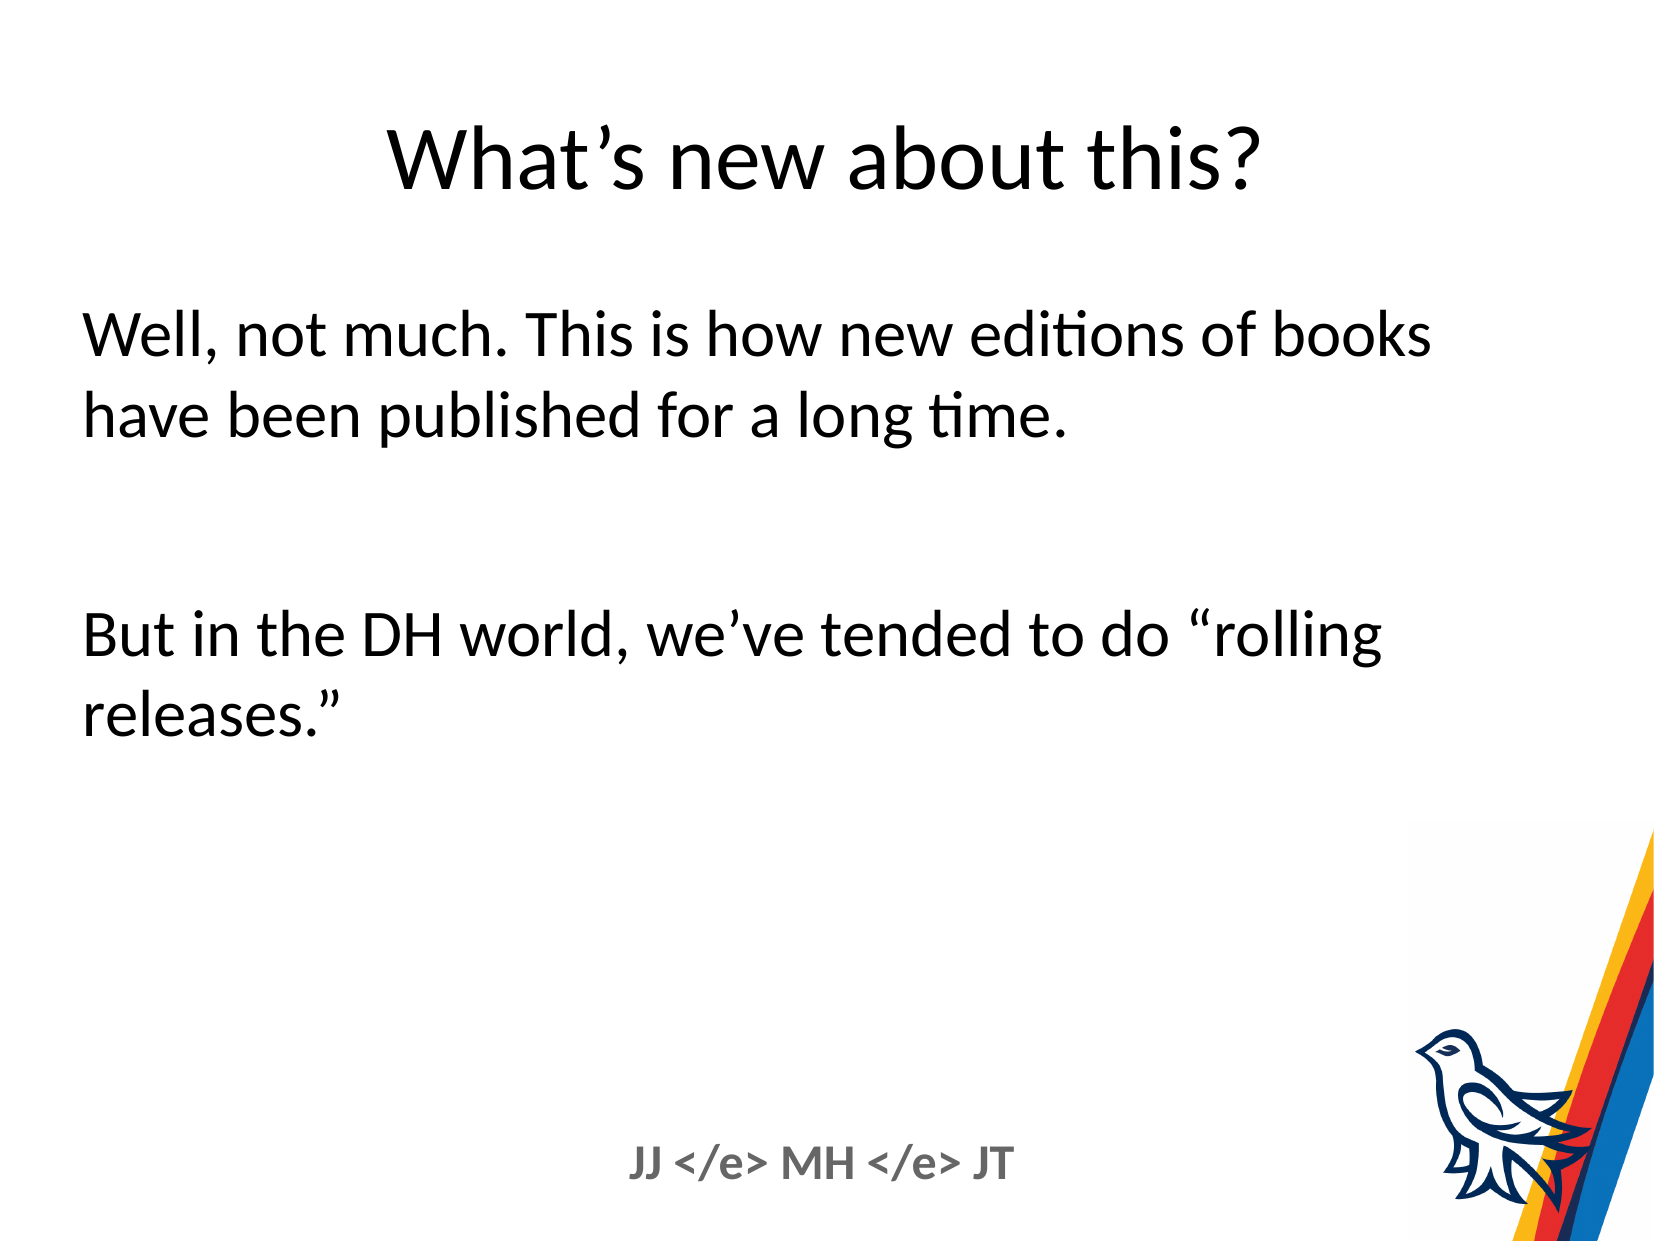

# What’s new about this?
Well, not much. This is how new editions of books have been published for a long time.
But in the DH world, we’ve tended to do “rolling releases.”
JJ </e> MH </e> JT